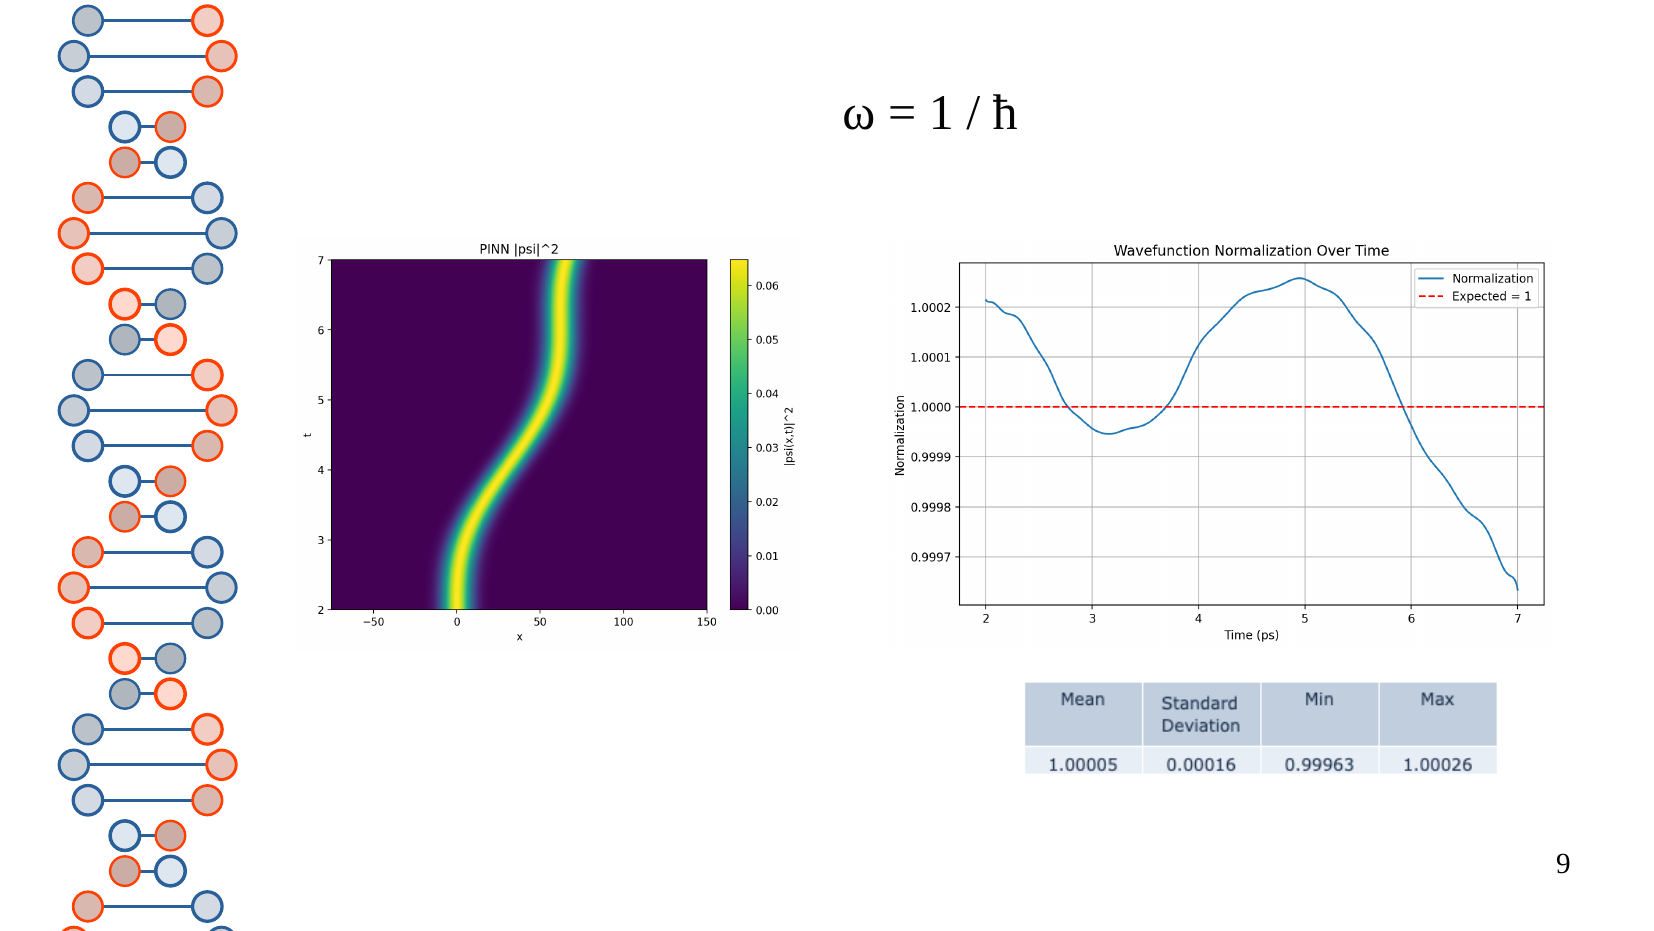

# ω = 1 / ħ
9